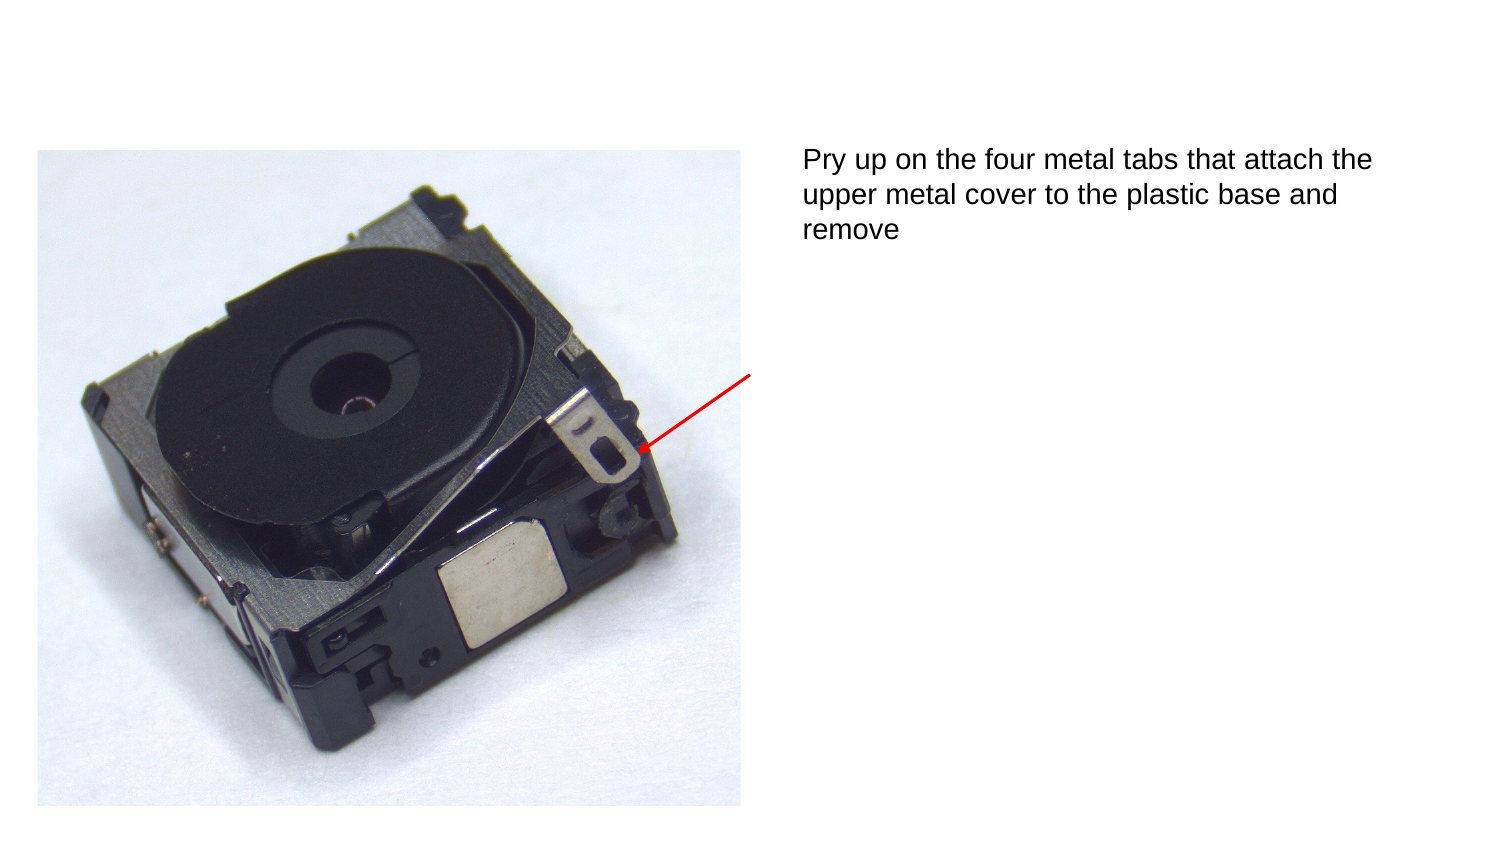

Pry up on the four metal tabs that attach the upper metal cover to the plastic base and remove